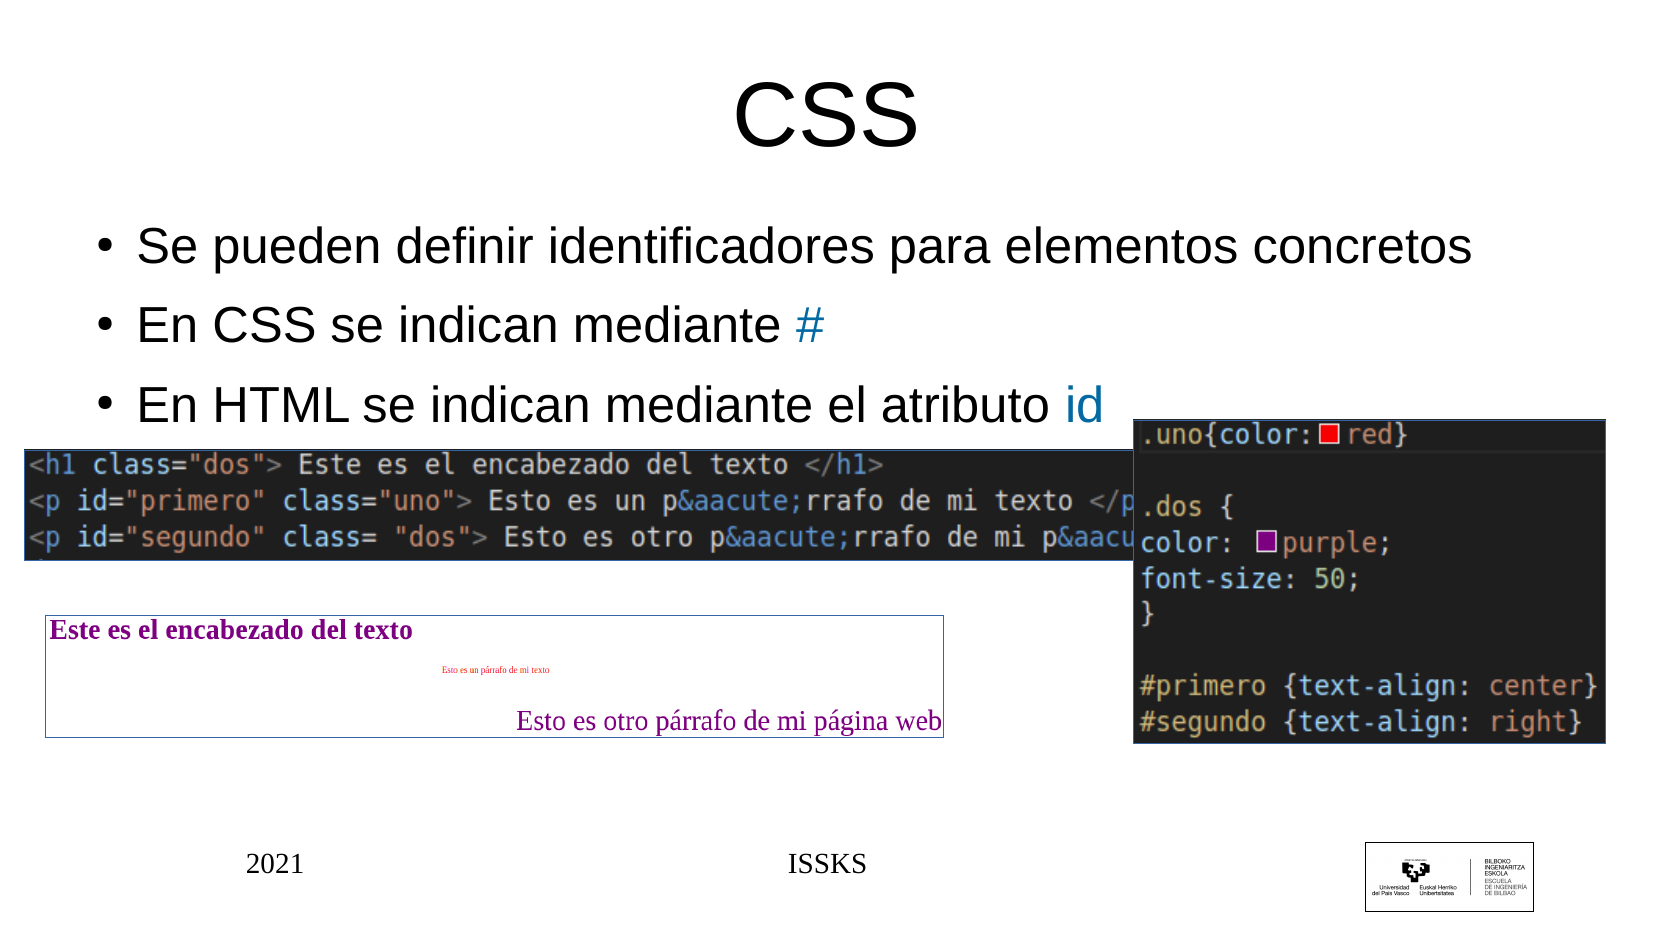

# CSS
Se pueden definir identificadores para elementos concretos
En CSS se indican mediante #
En HTML se indican mediante el atributo id